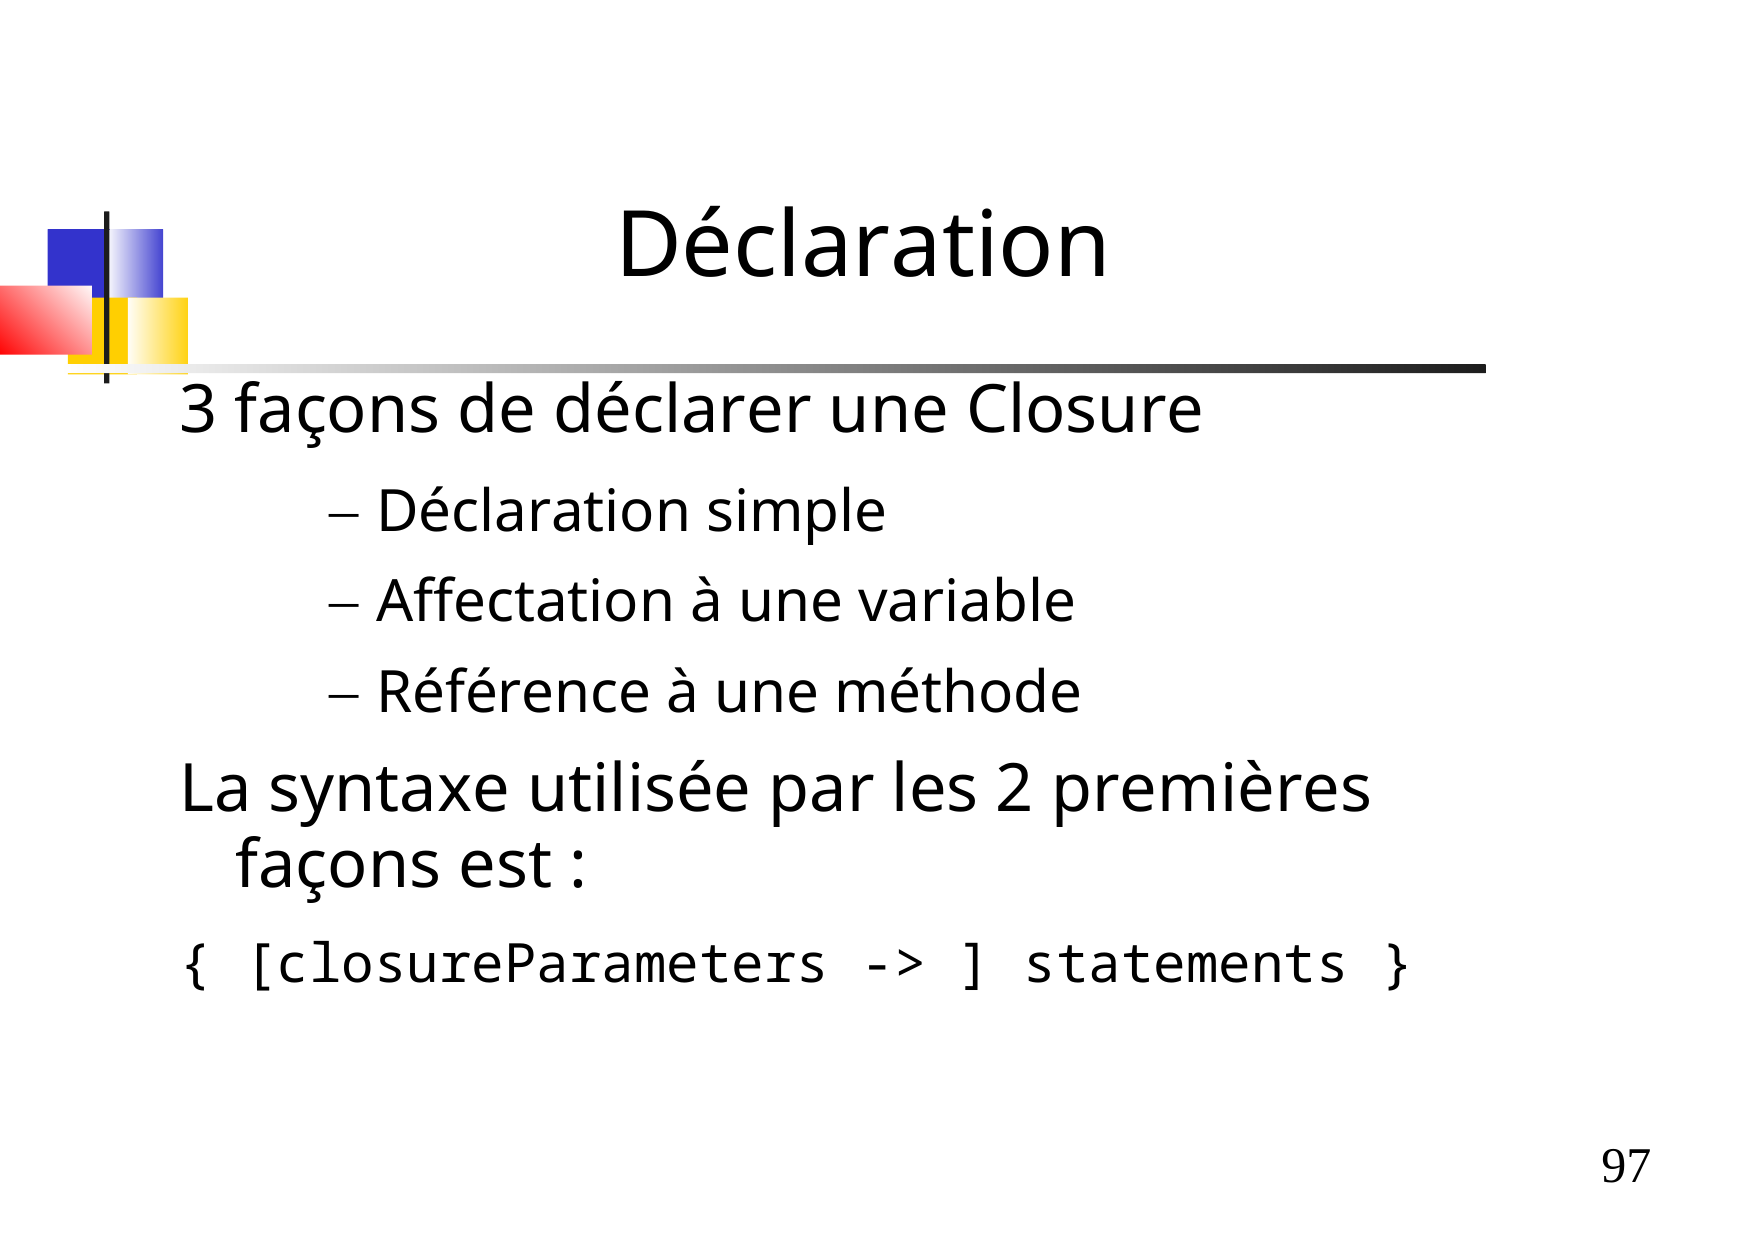

# Déclaration
3 façons de déclarer une Closure
Déclaration simple
Affectation à une variable
Référence à une méthode
La syntaxe utilisée par les 2 premières façons est :
{ [closureParameters -> ] statements }